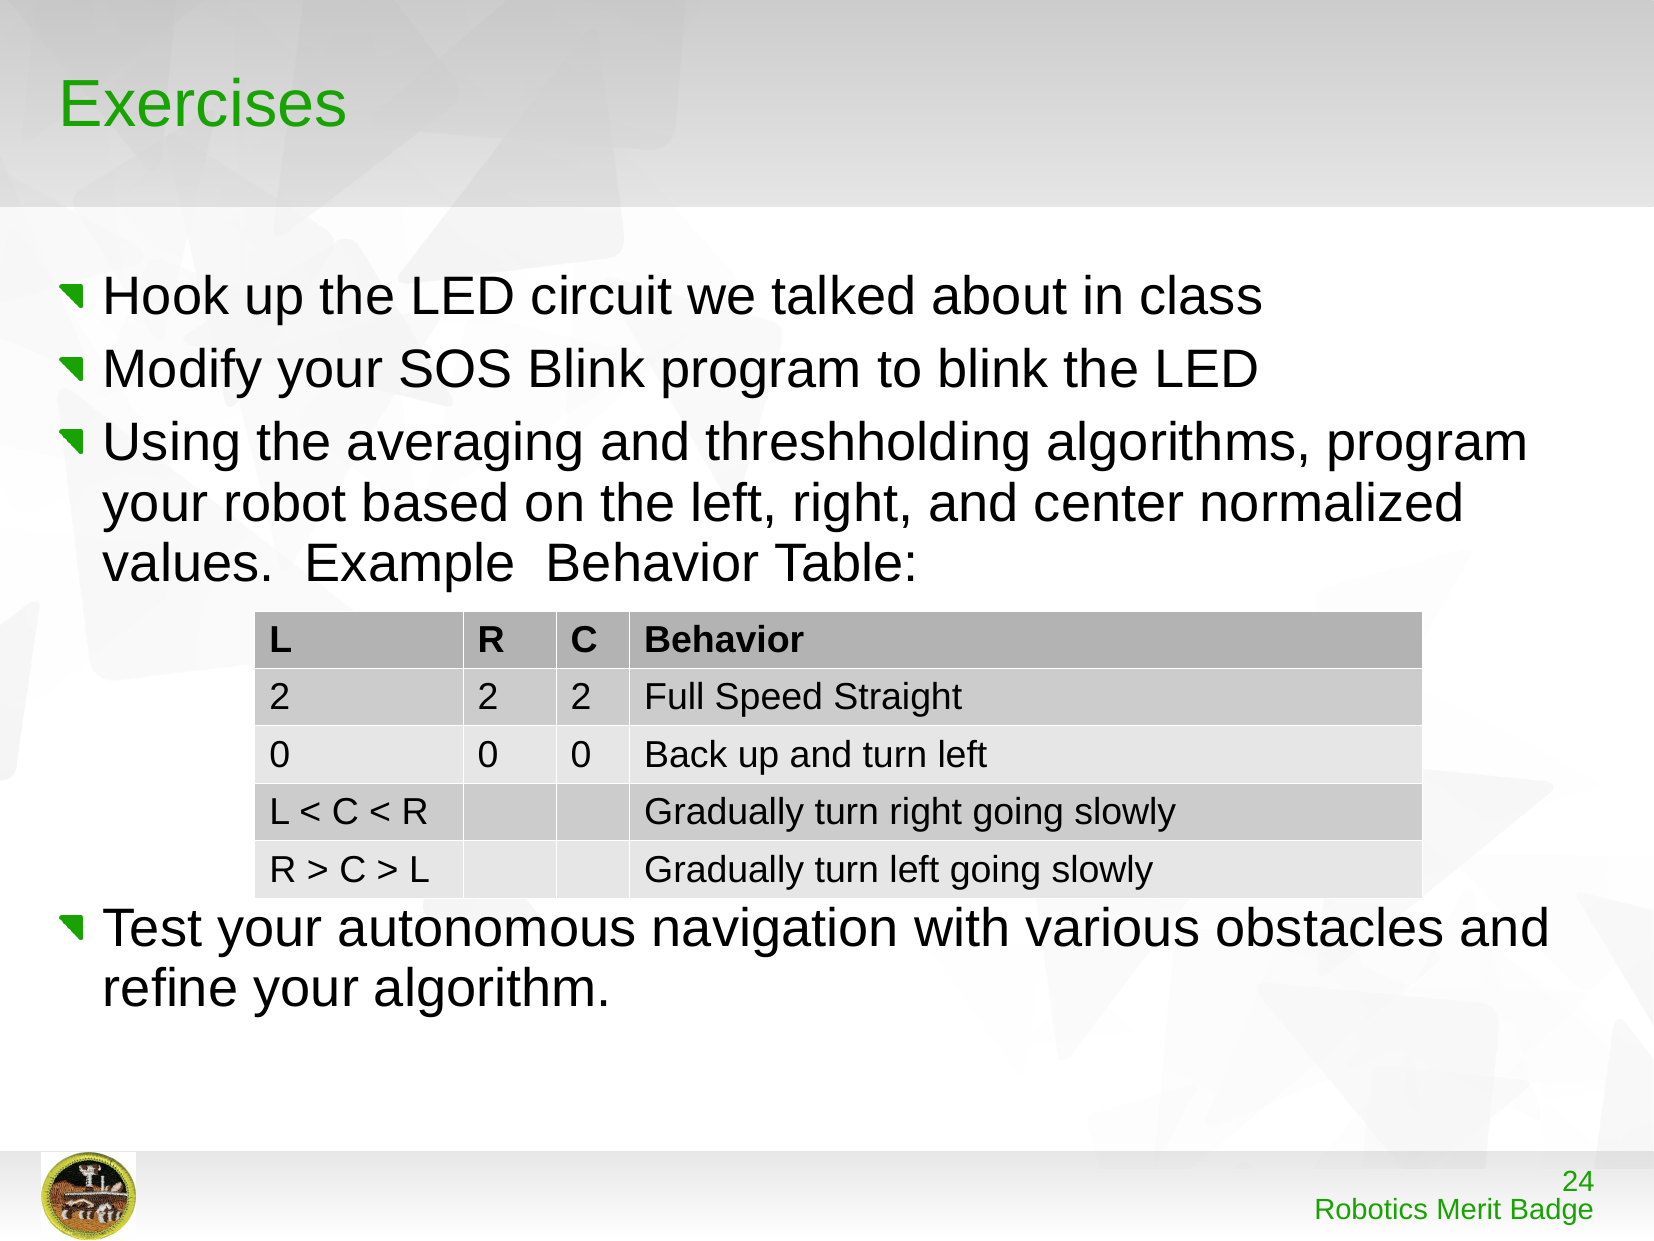

# Exercises
Hook up the LED circuit we talked about in class
Modify your SOS Blink program to blink the LED
Using the averaging and threshholding algorithms, program your robot based on the left, right, and center normalized values. Example Behavior Table:
Test your autonomous navigation with various obstacles and refine your algorithm.
| L | R | C | Behavior |
| --- | --- | --- | --- |
| 2 | 2 | 2 | Full Speed Straight |
| 0 | 0 | 0 | Back up and turn left |
| L < C < R | | | Gradually turn right going slowly |
| R > C > L | | | Gradually turn left going slowly |
24
Robotics Merit Badge